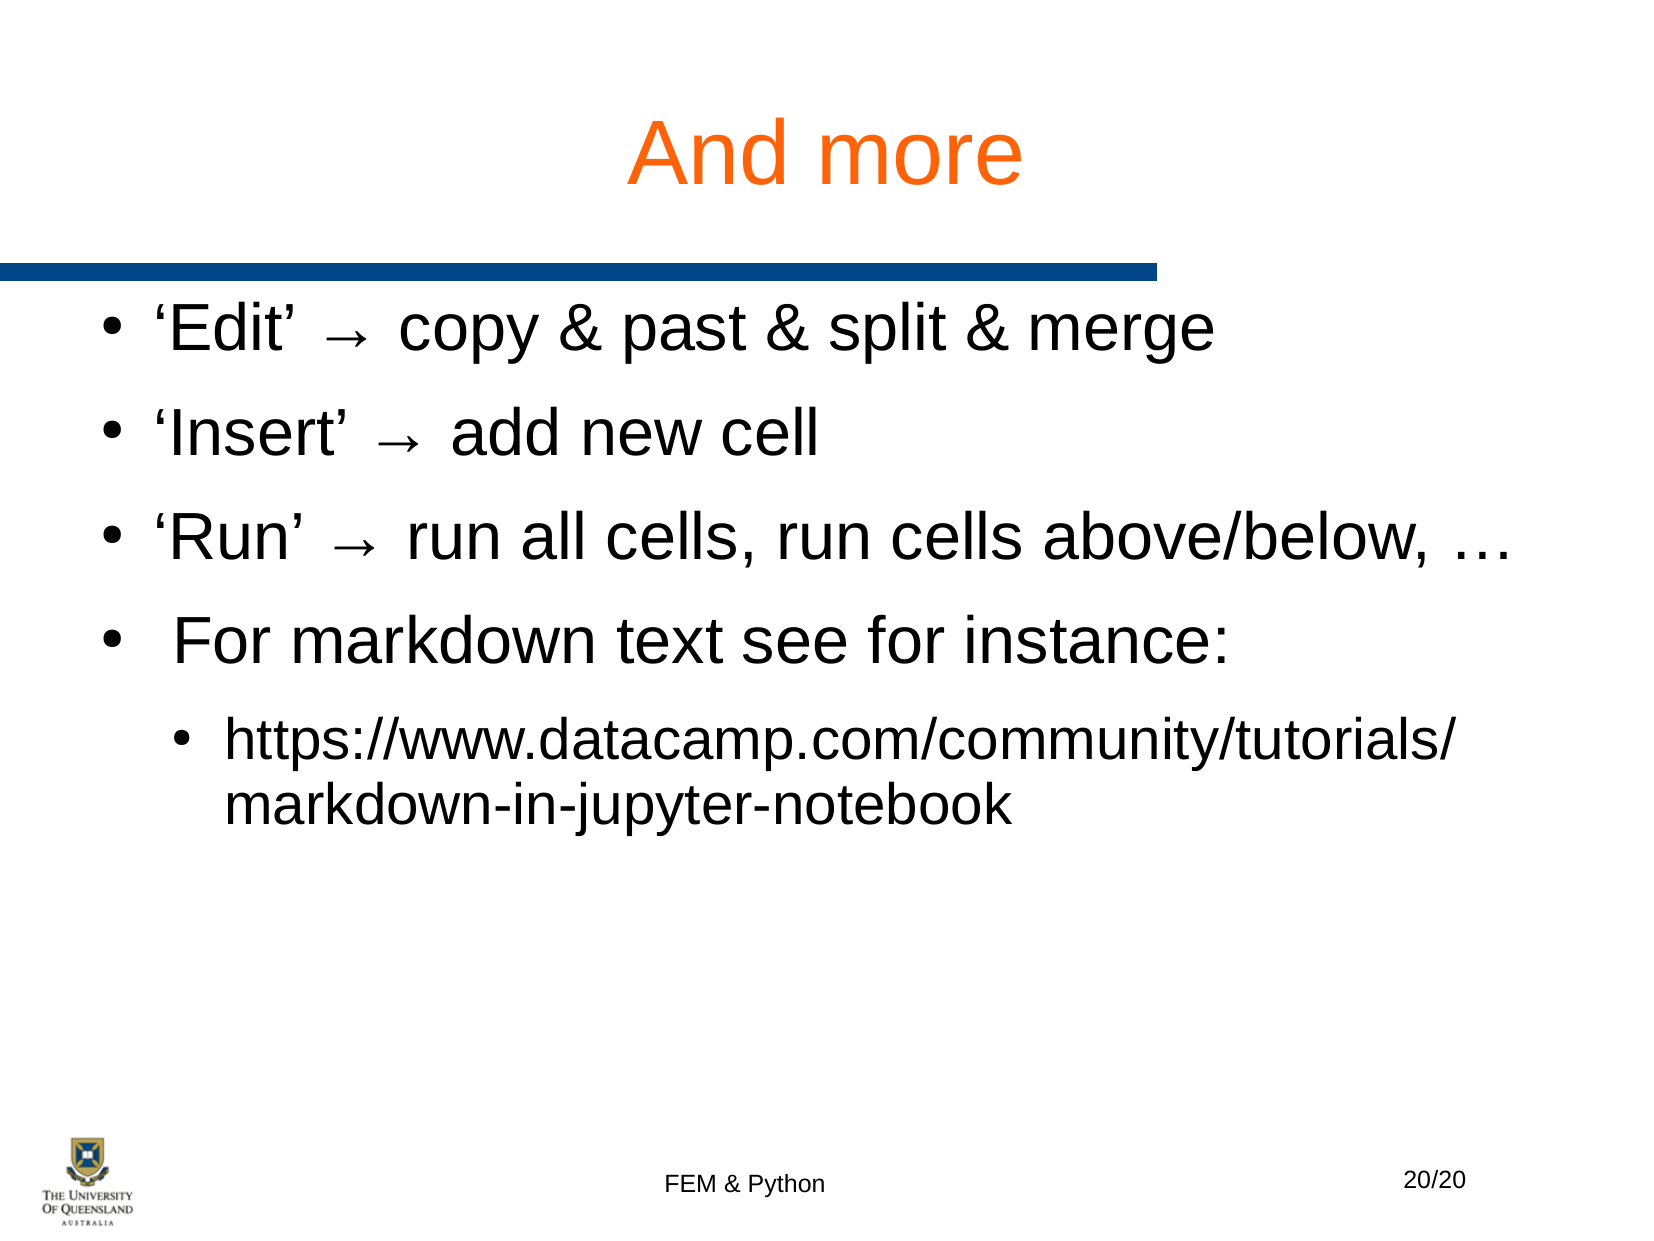

# And more
‘Edit’ → copy & past & split & merge
‘Insert’ → add new cell
‘Run’ → run all cells, run cells above/below, …
 For markdown text see for instance:
https://www.datacamp.com/community/tutorials/markdown-in-jupyter-notebook